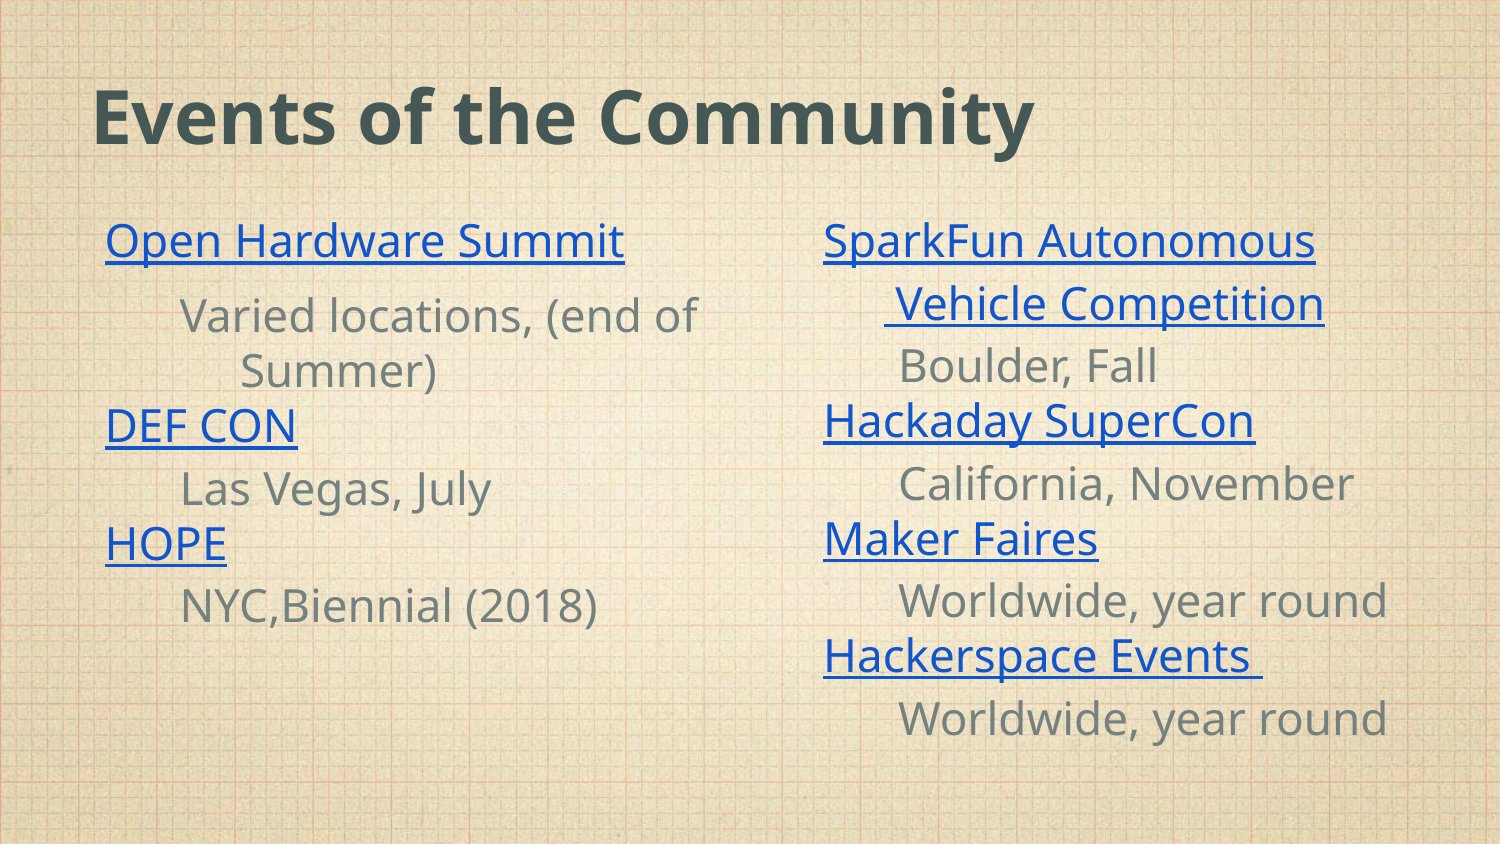

# Events of the Community
Open Hardware Summit
Varied locations, (end of Summer)
DEF CON
Las Vegas, July
HOPE
NYC,Biennial (2018)
SparkFun Autonomous Vehicle Competition
Boulder, Fall
Hackaday SuperCon
California, November
Maker Faires
Worldwide, year round
Hackerspace Events
Worldwide, year round